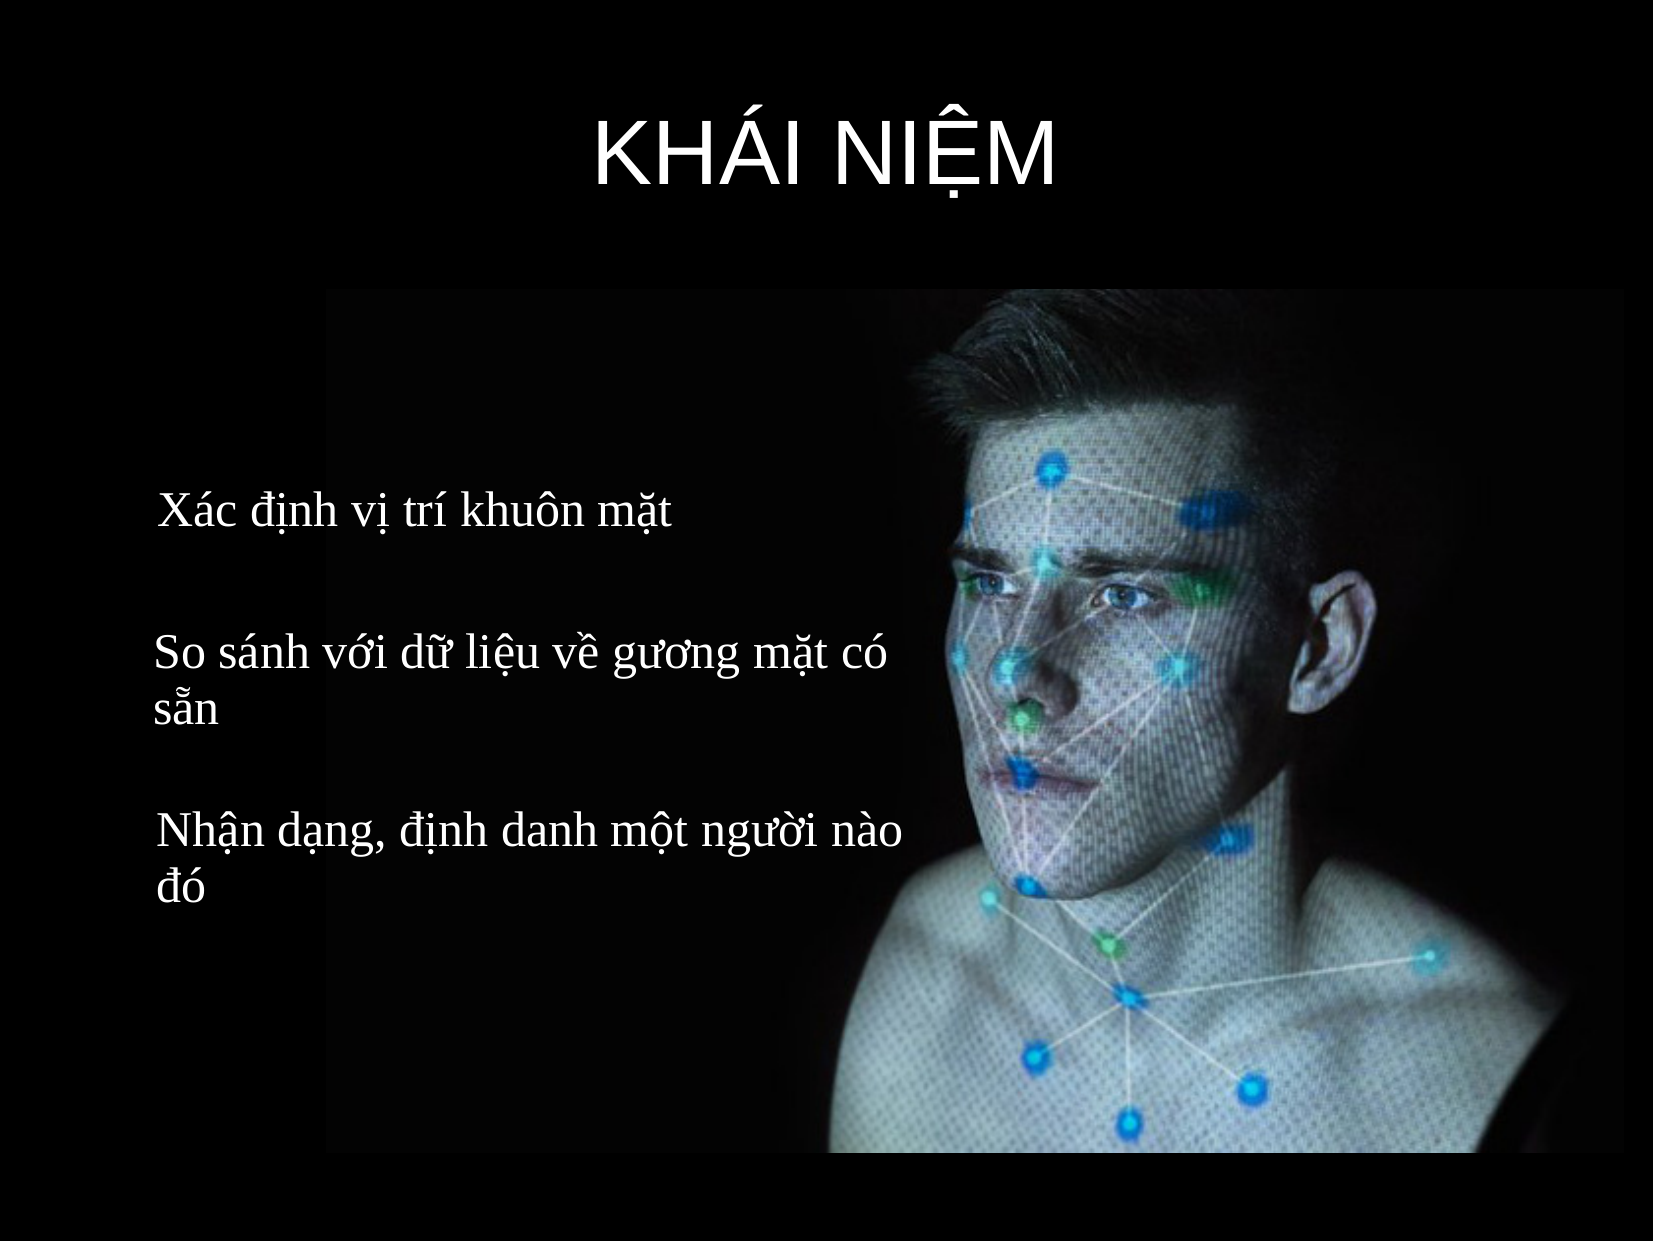

# KHÁI NIỆM
Xác định vị trí khuôn mặt
So sánh với dữ liệu về gương mặt có sẵn
Nhận dạng, định danh một người nào đó